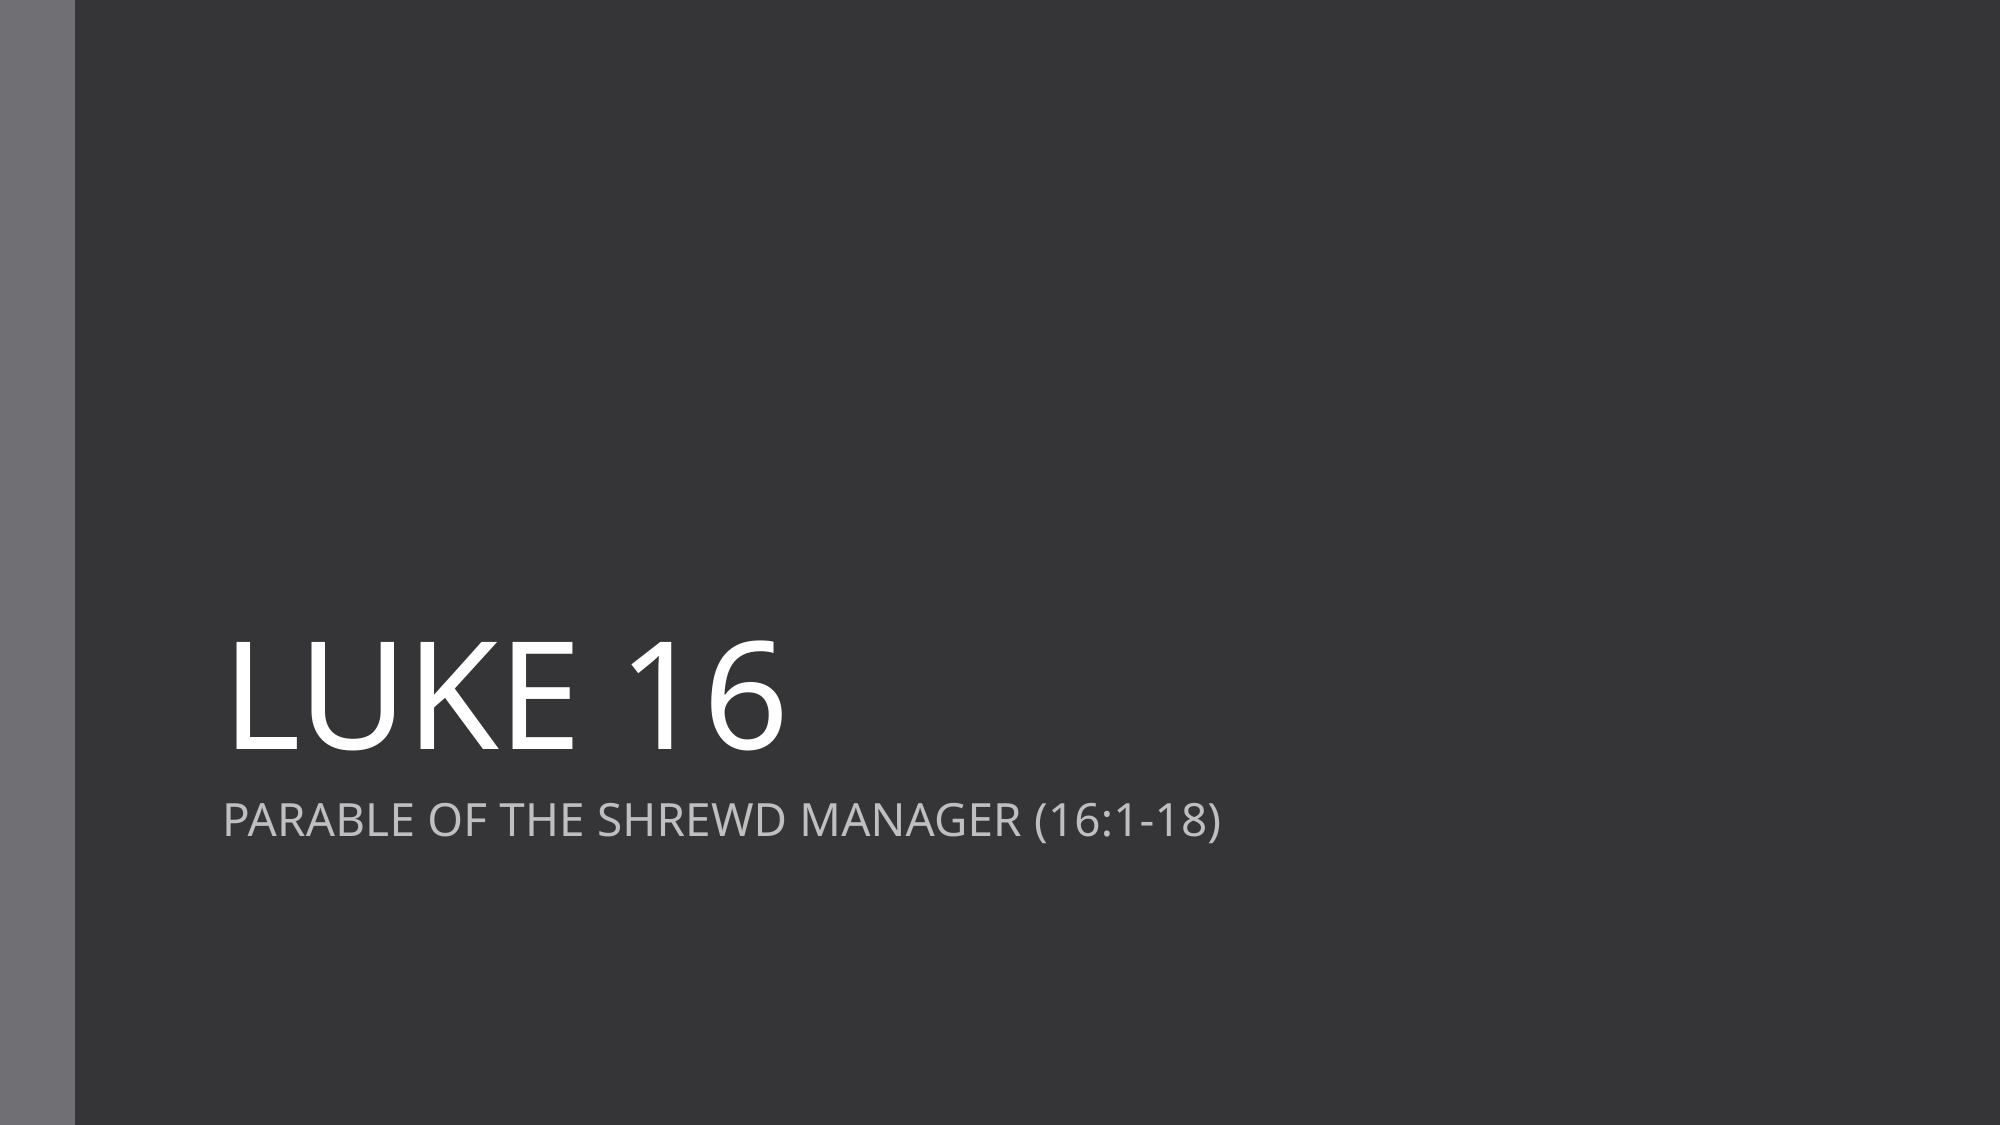

# LUKE 16
PARABLE OF THE SHREWD MANAGER (16:1-18)